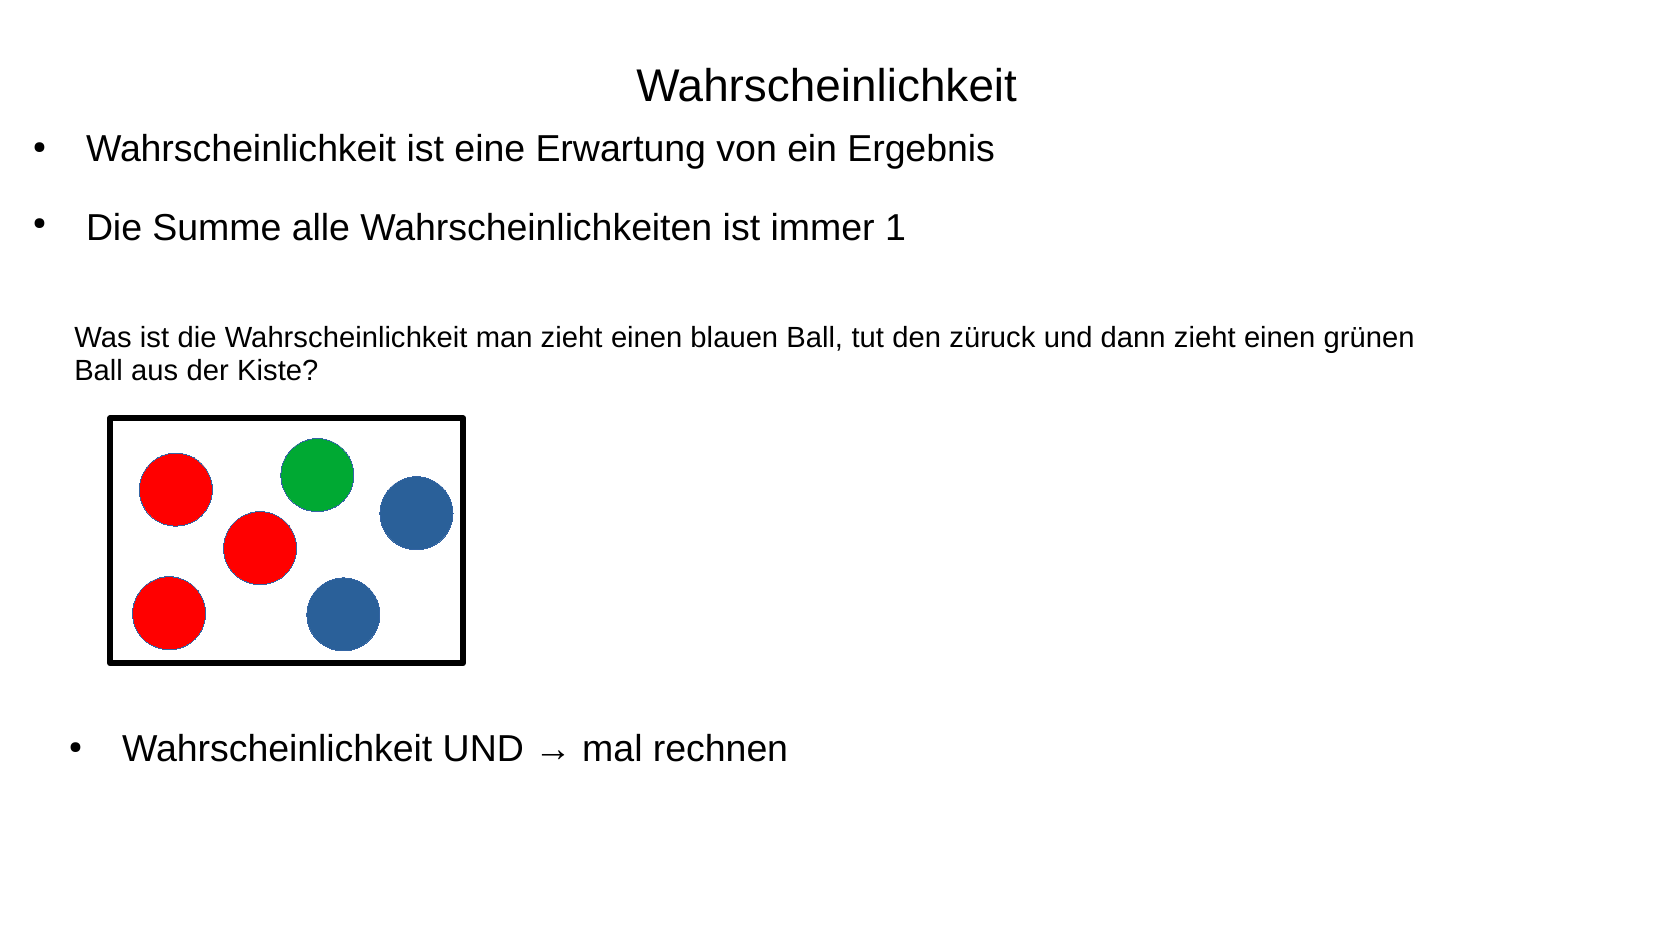

# Wahrscheinlichkeit
Wahrscheinlichkeit ist eine Erwartung von ein Ergebnis
Die Summe alle Wahrscheinlichkeiten ist immer 1
Was ist die Wahrscheinlichkeit man zieht einen blauen Ball, tut den züruck und dann zieht einen grünen Ball aus der Kiste?
Wahrscheinlichkeit UND → mal rechnen